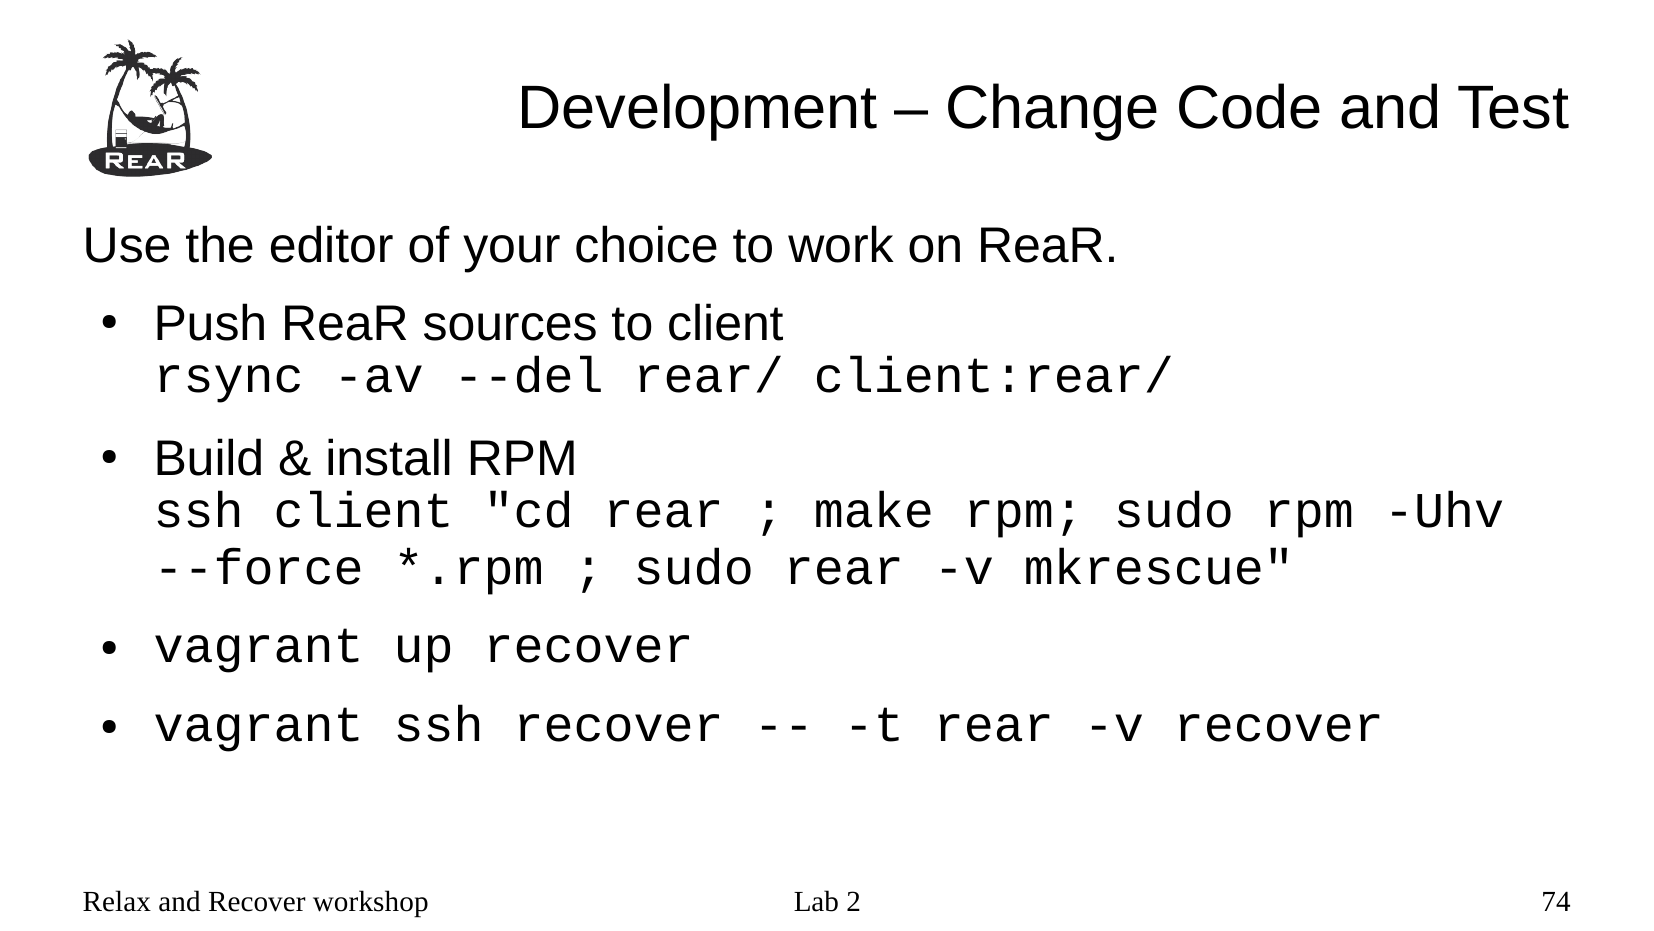

# Development – Change Code and Test
Use the editor of your choice to work on ReaR.
Push ReaR sources to client
rsync -av --del rear/ client:rear/
Build & install RPM
ssh client "cd rear ; make rpm; sudo rpm -Uhv --force *.rpm ; sudo rear -v mkrescue"
vagrant up recover
vagrant ssh recover -- -t rear -v recover
Relax and Recover workshop
Lab 2
74